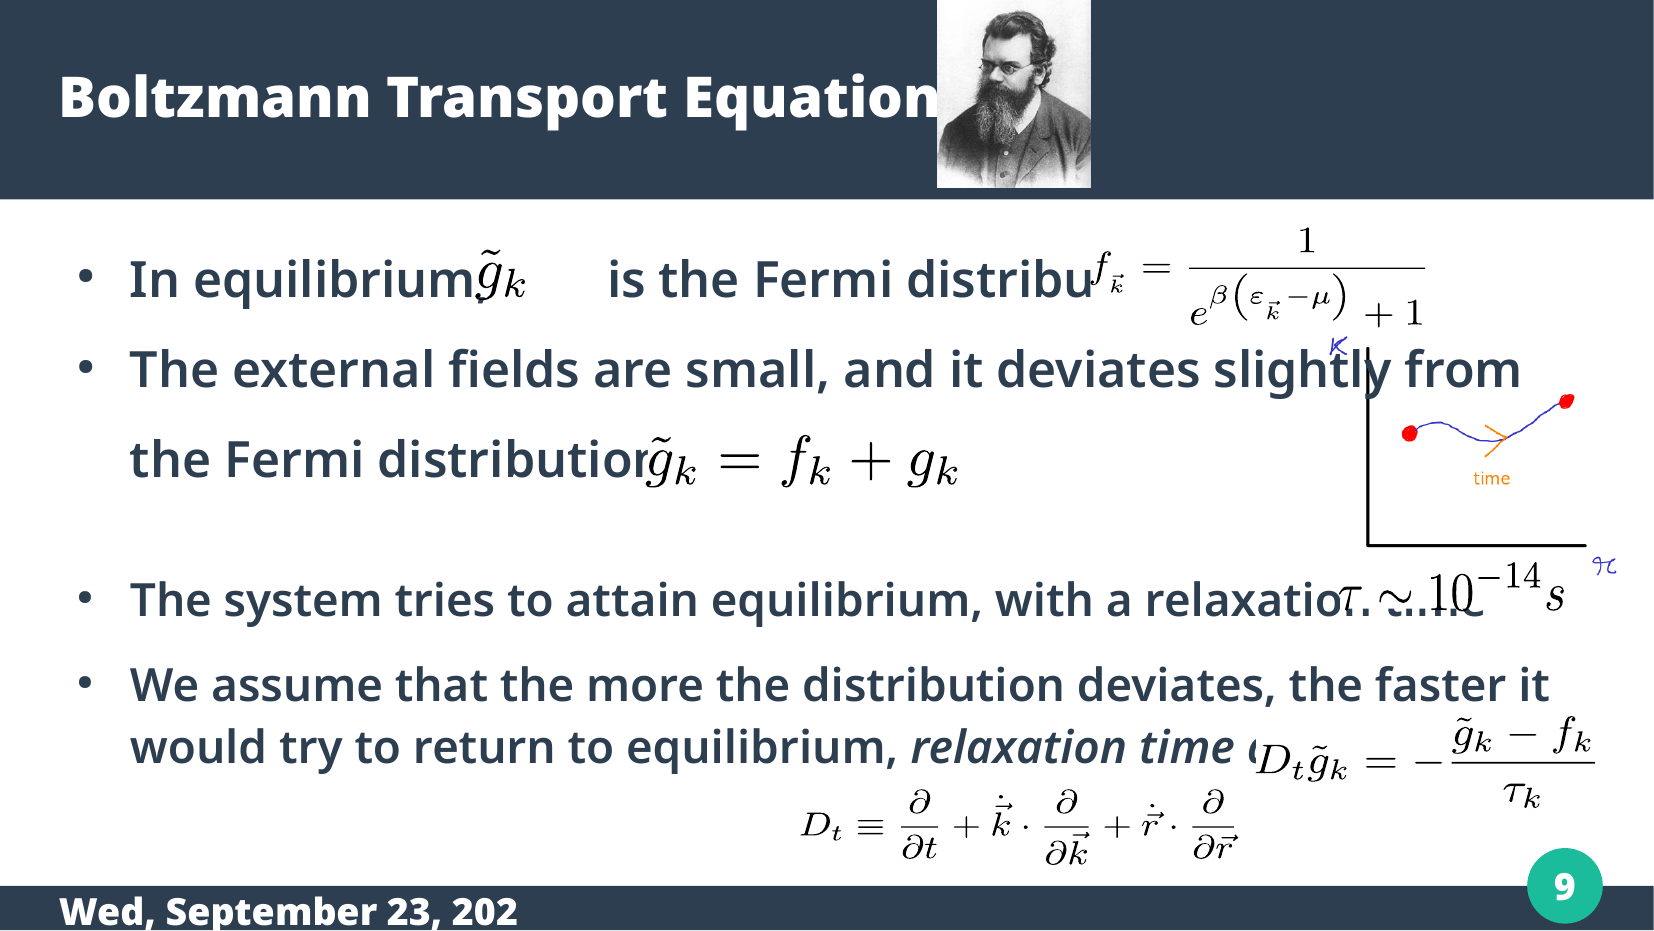

# Boltzmann Transport Equation
In equilibrium, is the Fermi distribution.
The external fields are small, and it deviates slightly from
the Fermi distribution
The system tries to attain equilibrium, with a relaxation time
We assume that the more the distribution deviates, the faster it would try to return to equilibrium, relaxation time approximation.